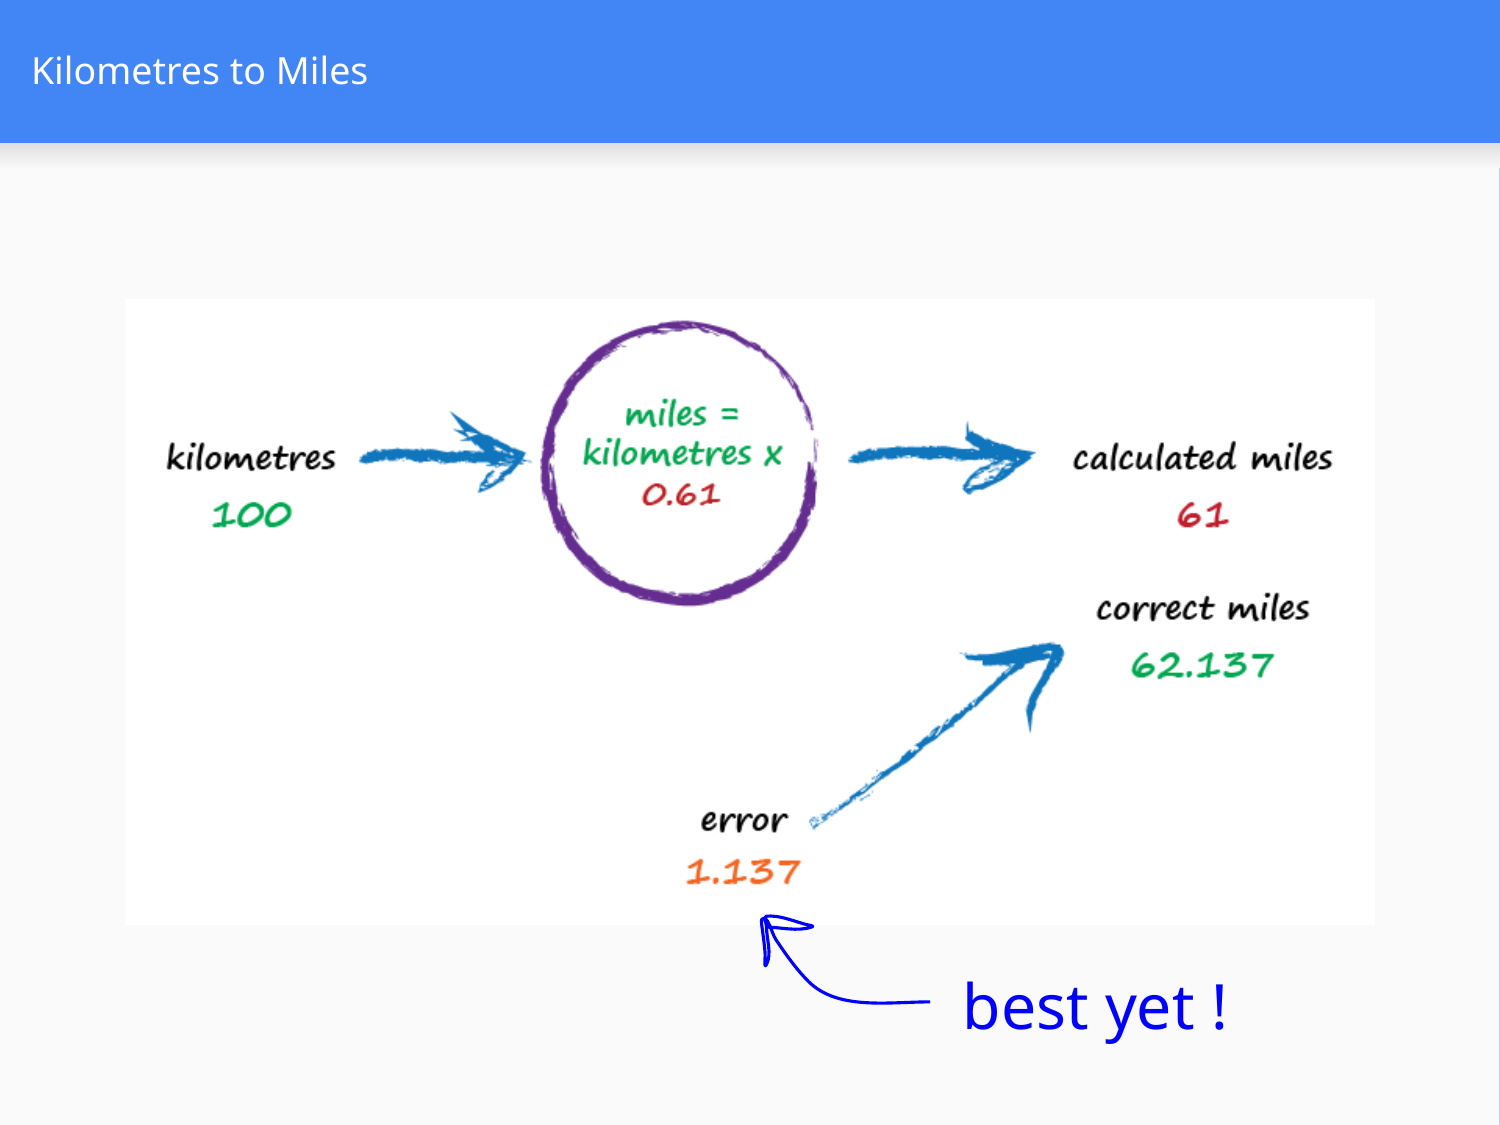

# Kilometres to Miles
best yet !